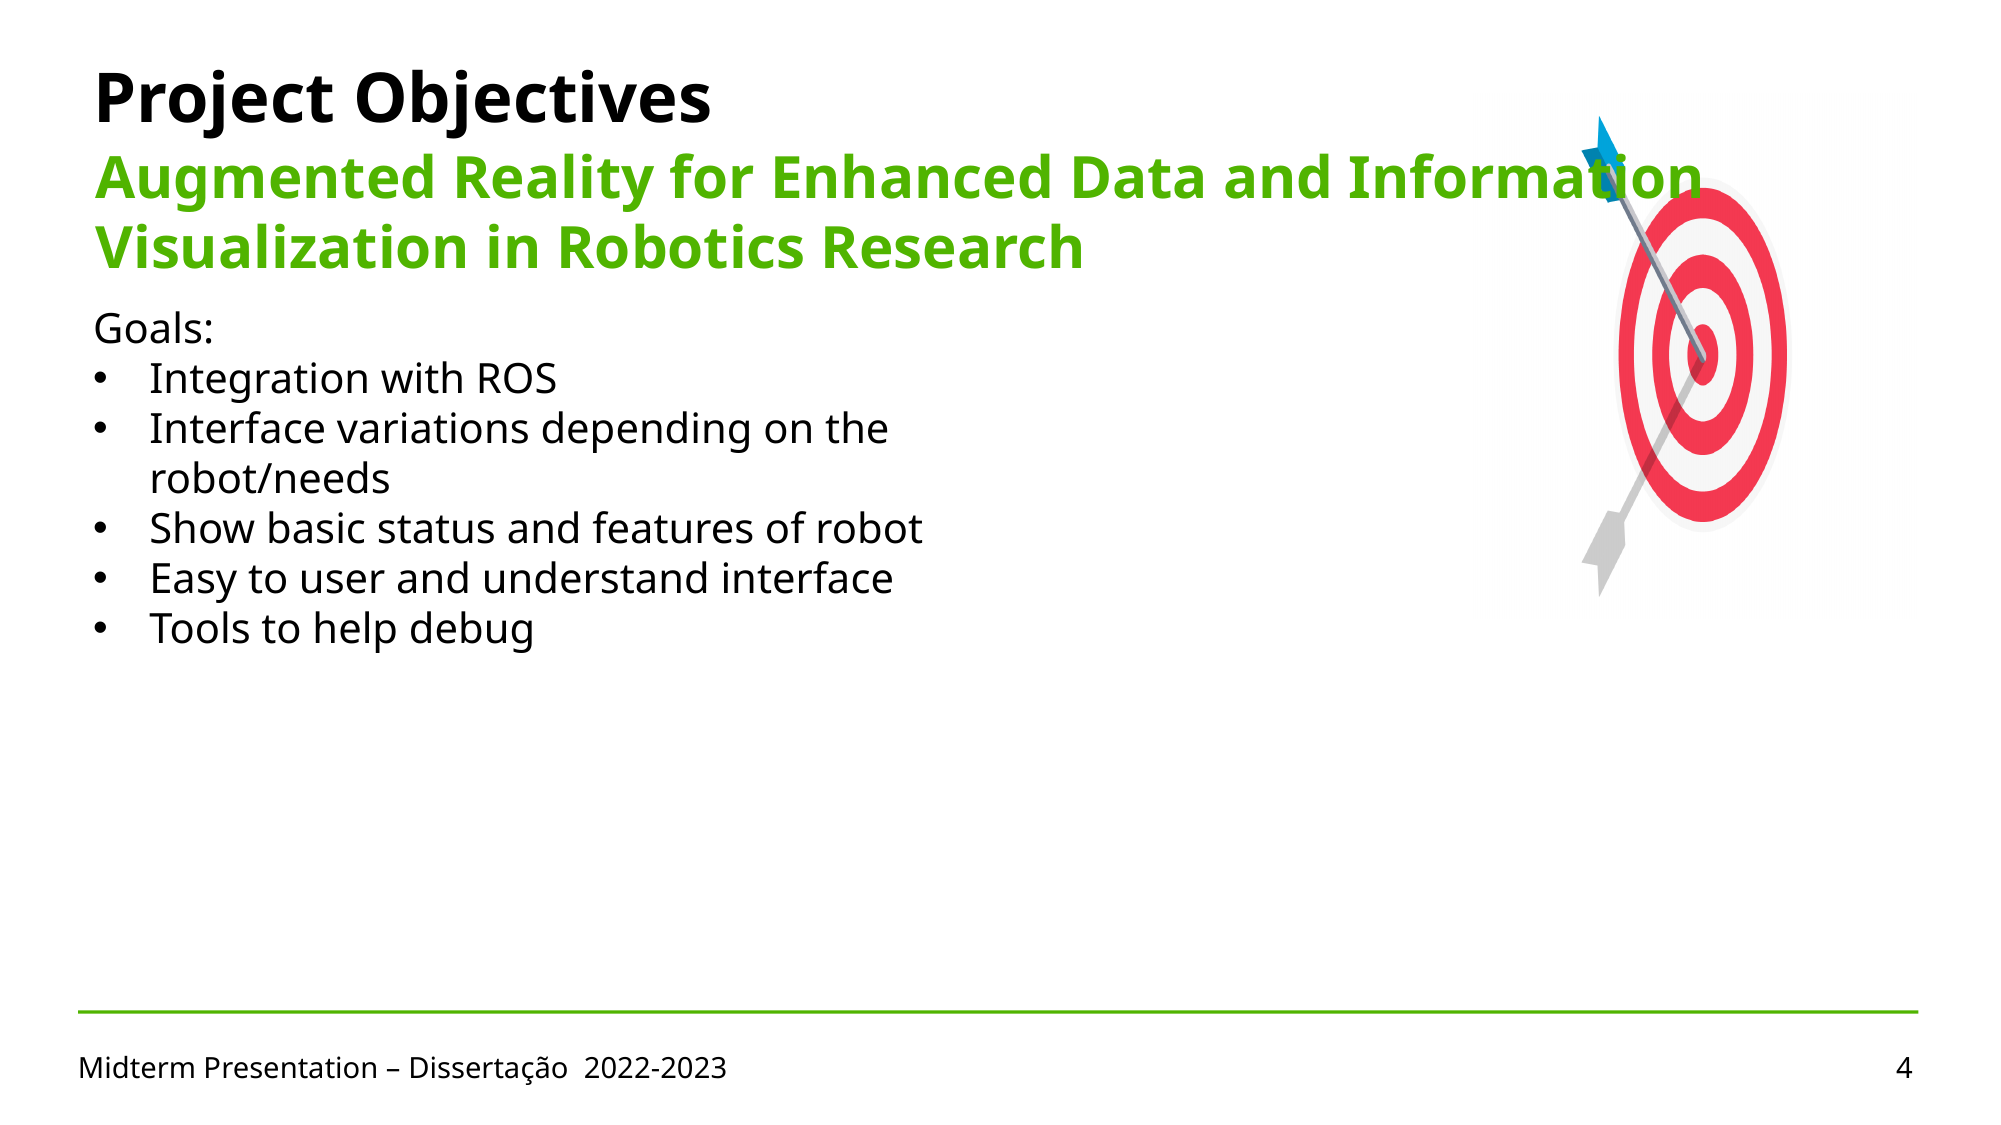

Project Objectives
Augmented Reality for Enhanced Data and Information Visualization in Robotics Research
Goals:
Integration with ROS
Interface variations depending on the robot/needs
Show basic status and features of robot
Easy to user and understand interface
Tools to help debug
Midterm Presentation – Dissertação 2022-2023